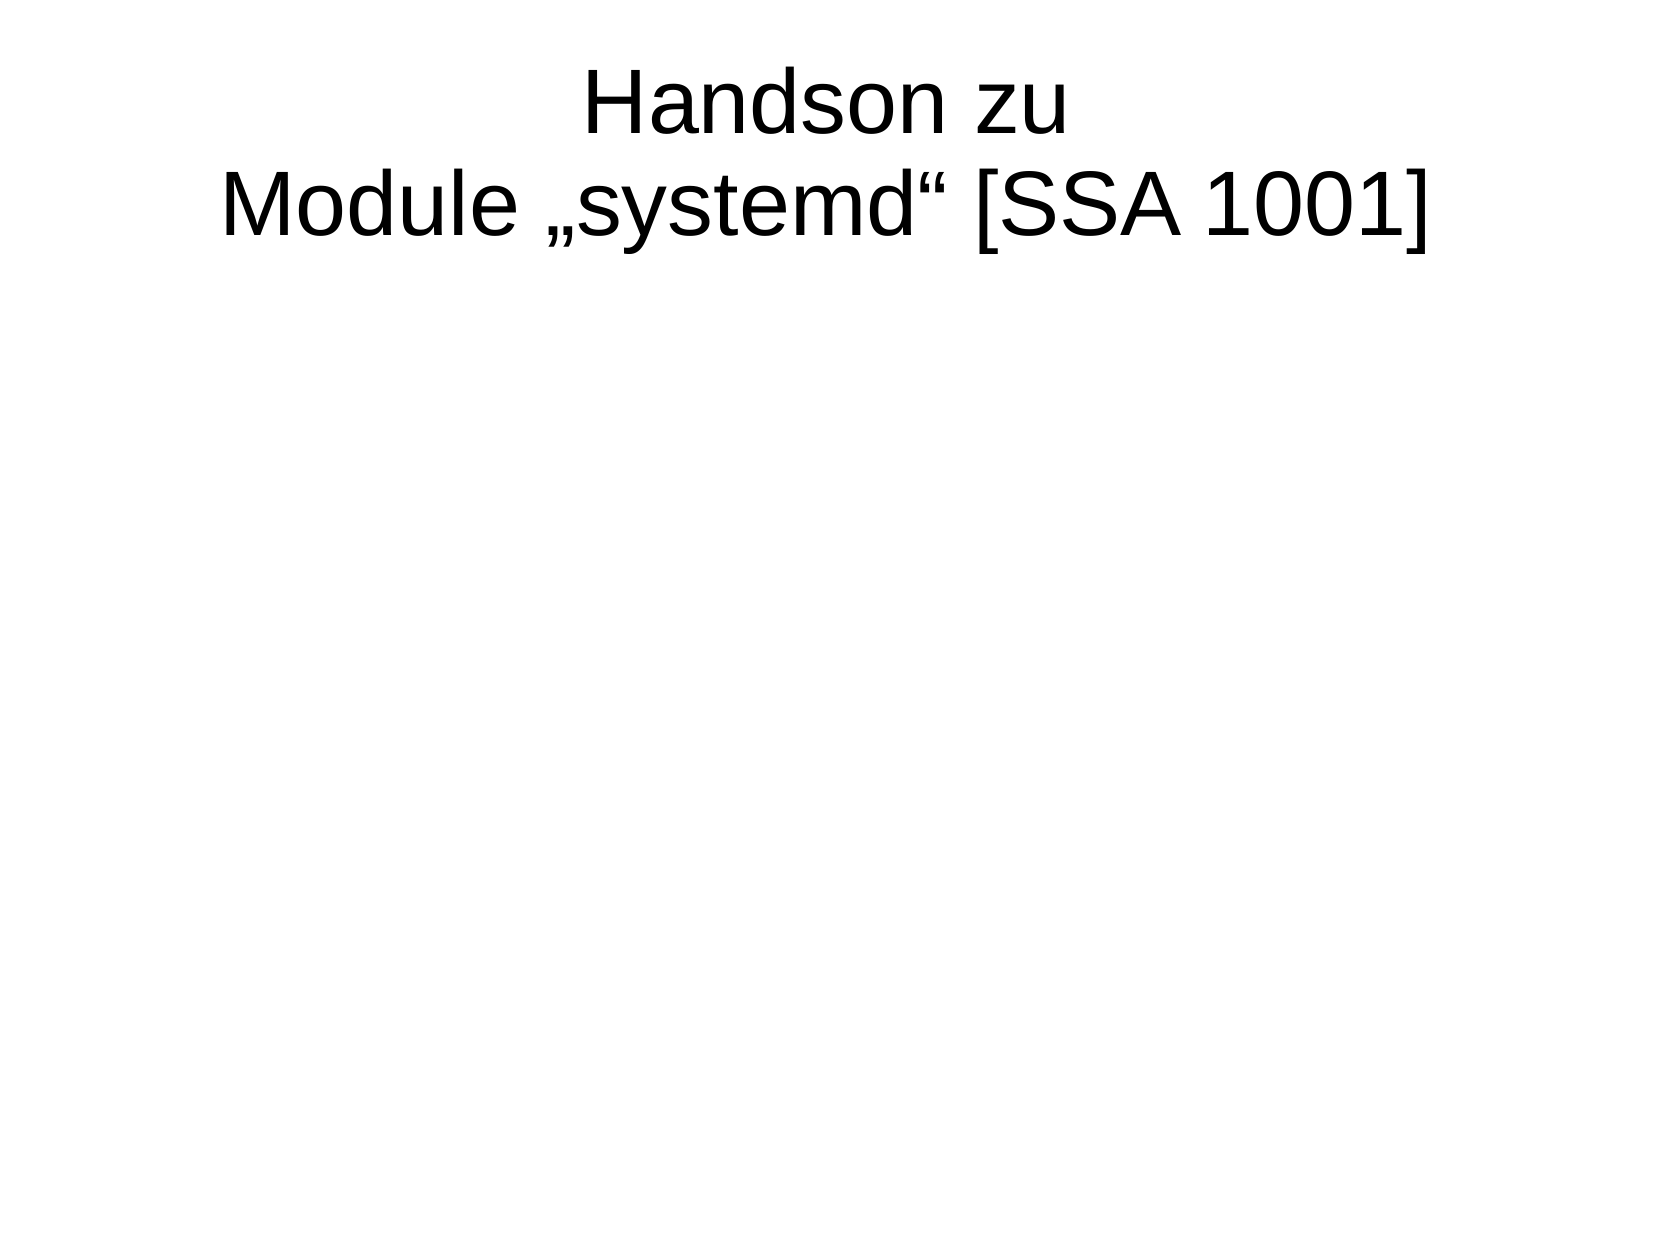

# Handson zu Module „systemd“ [SSA 1001]